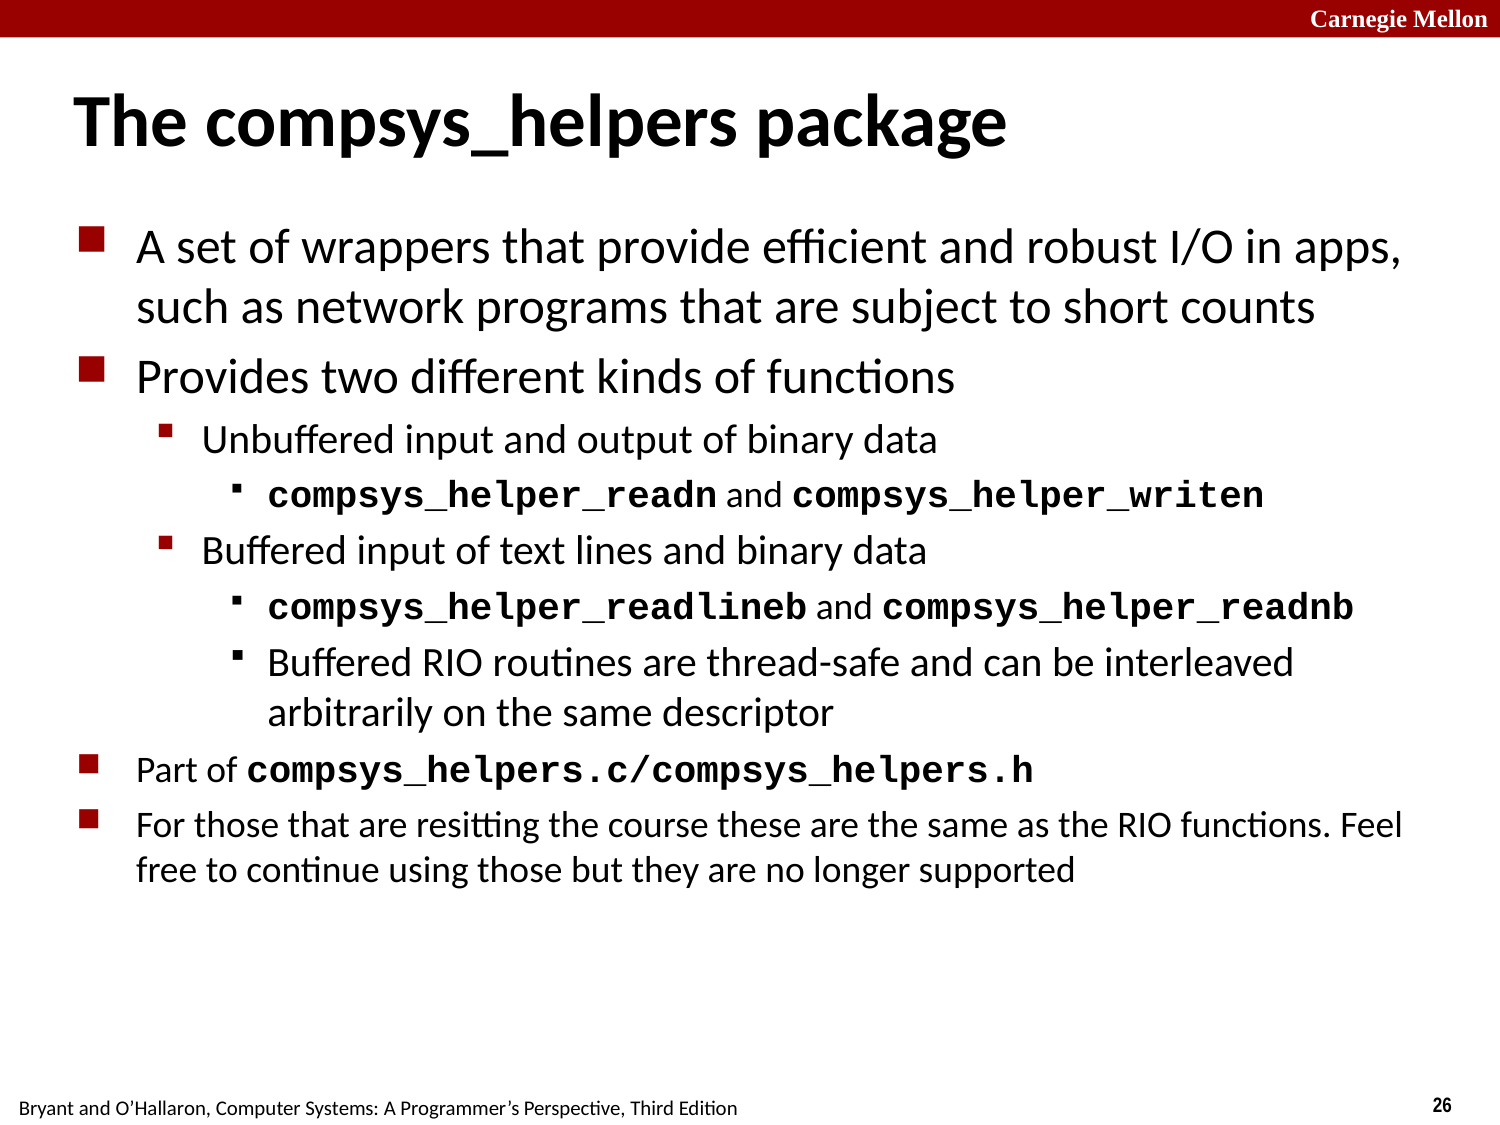

The compsys_helpers package
A set of wrappers that provide efficient and robust I/O in apps, such as network programs that are subject to short counts
Provides two different kinds of functions
Unbuffered input and output of binary data
compsys_helper_readn and compsys_helper_writen
Buffered input of text lines and binary data
compsys_helper_readlineb and compsys_helper_readnb
Buffered RIO routines are thread-safe and can be interleaved arbitrarily on the same descriptor
Part of compsys_helpers.c/compsys_helpers.h
For those that are resitting the course these are the same as the RIO functions. Feel free to continue using those but they are no longer supported